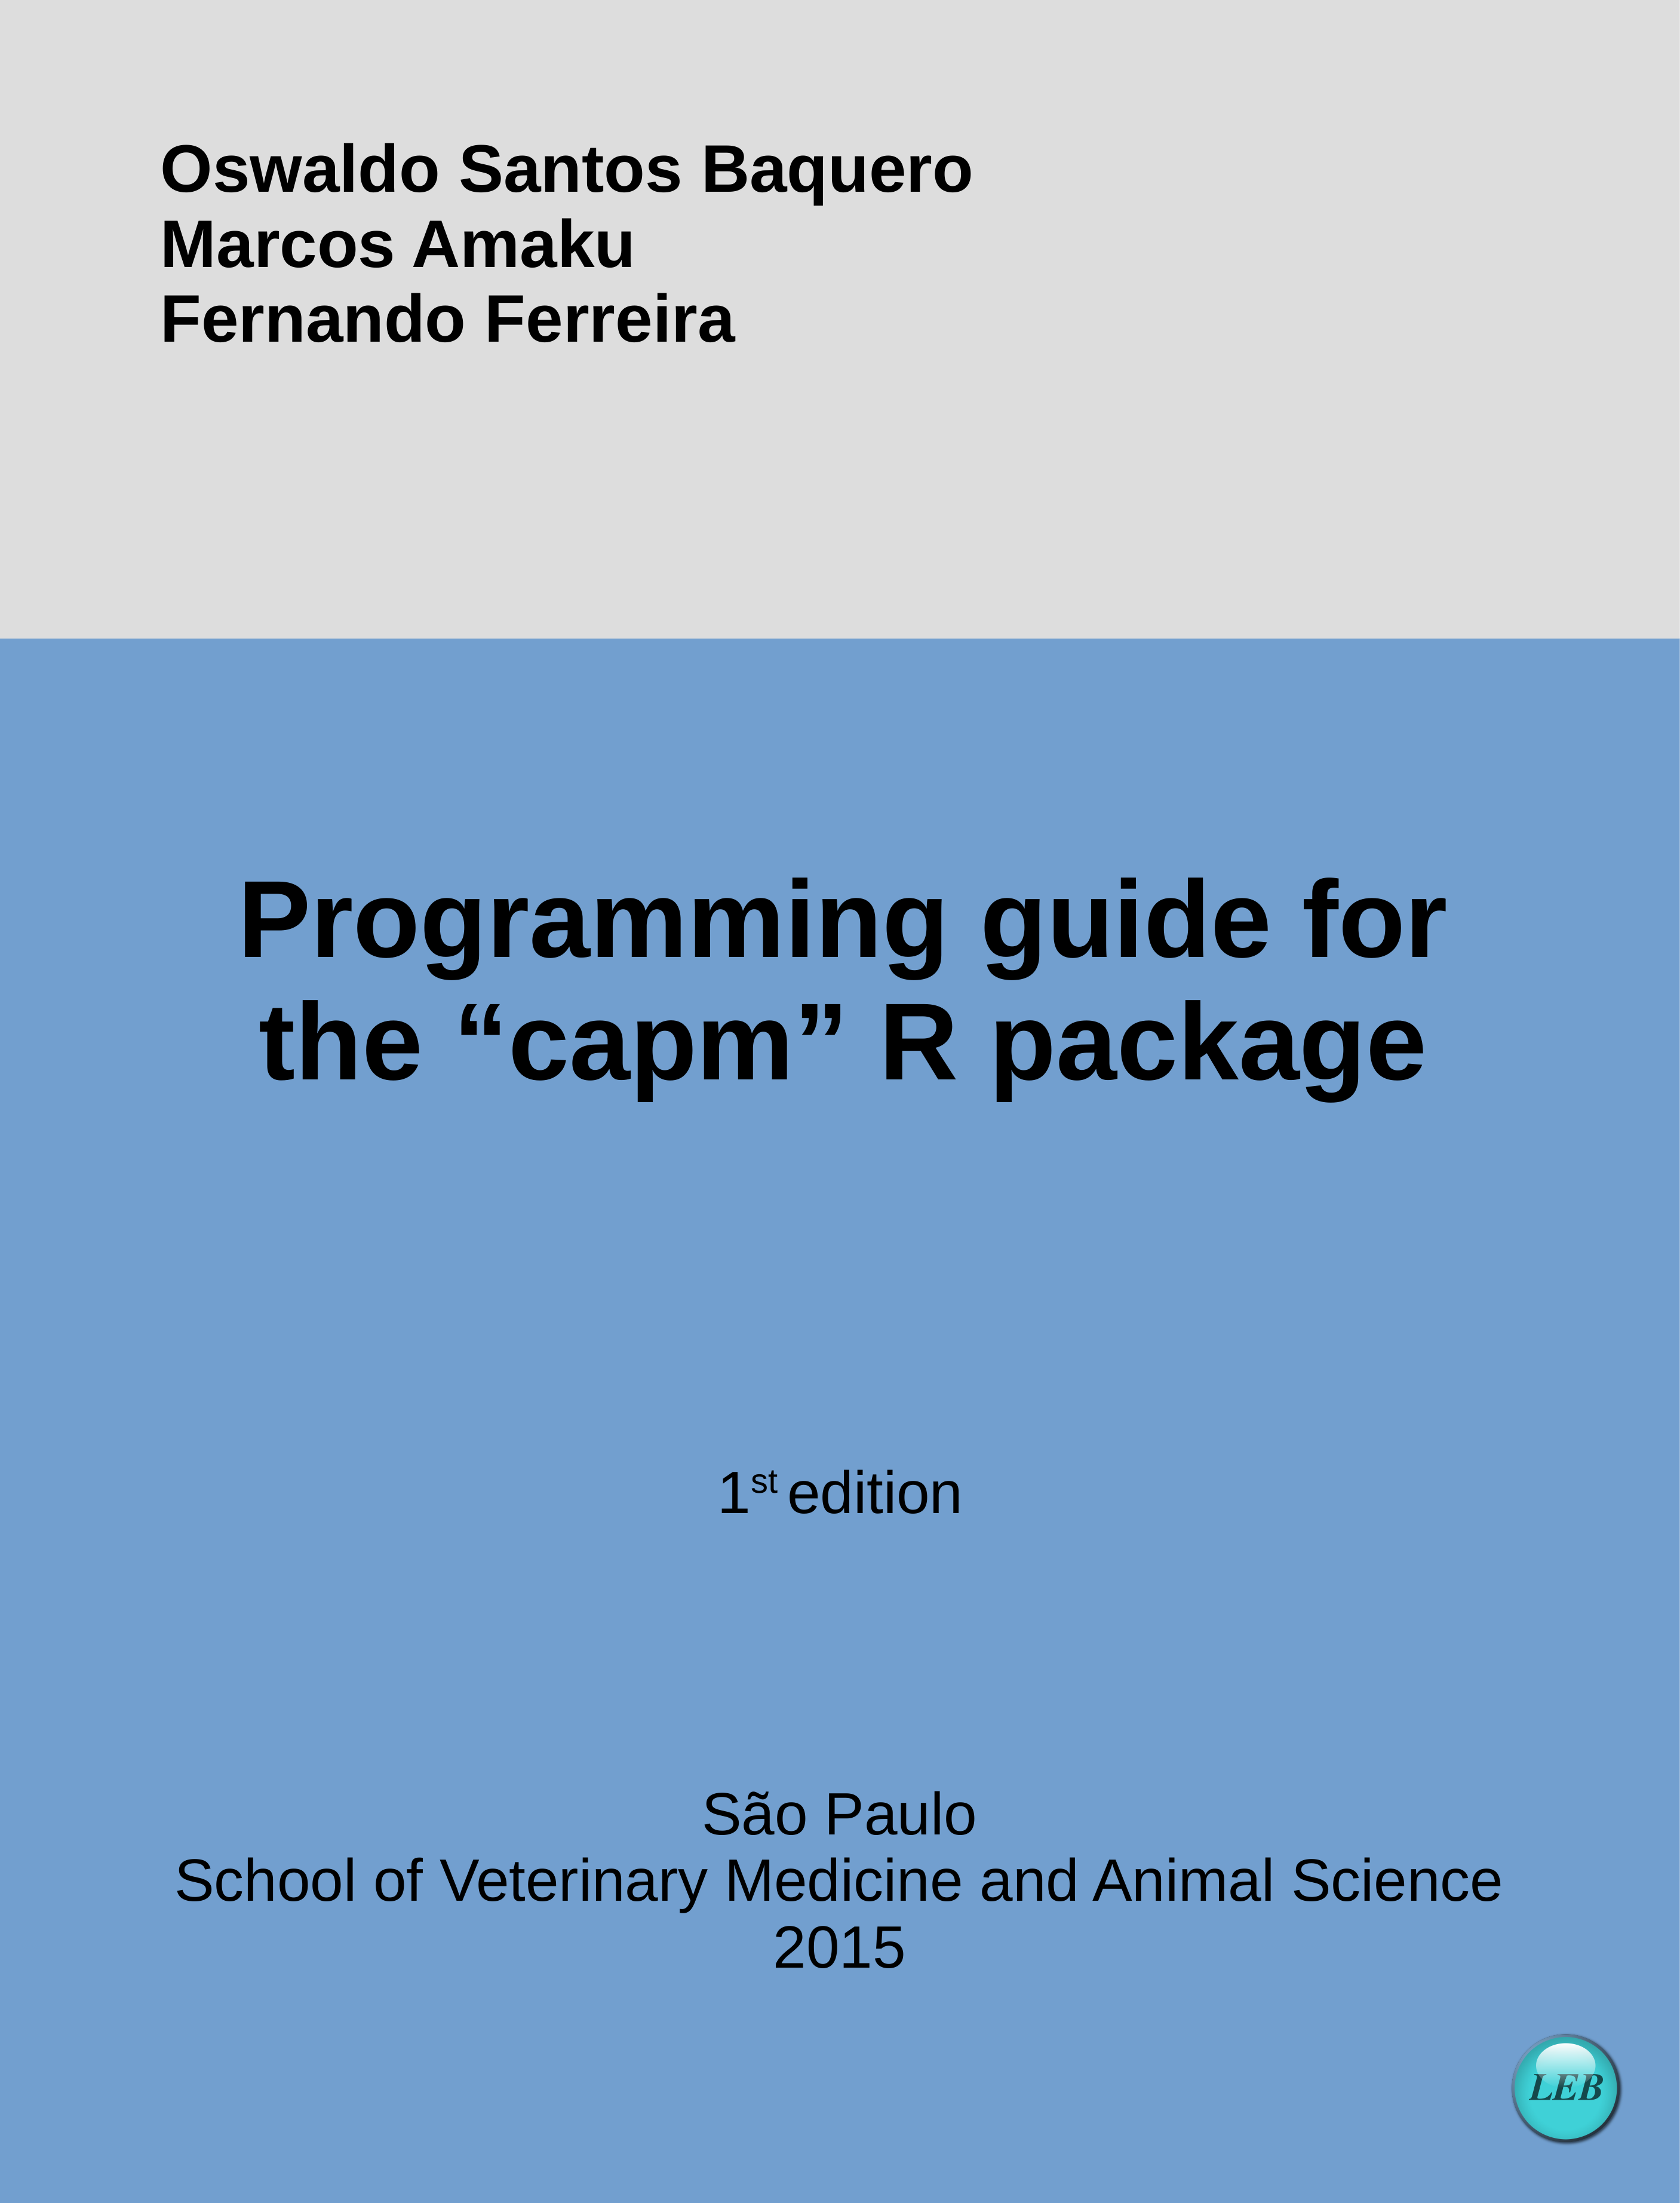

Oswaldo Santos Baquero
Marcos Amaku
Fernando Ferreira
Programming guide for the “capm” R package
1st edition
São Paulo
School of Veterinary Medicine and Animal Science
2015